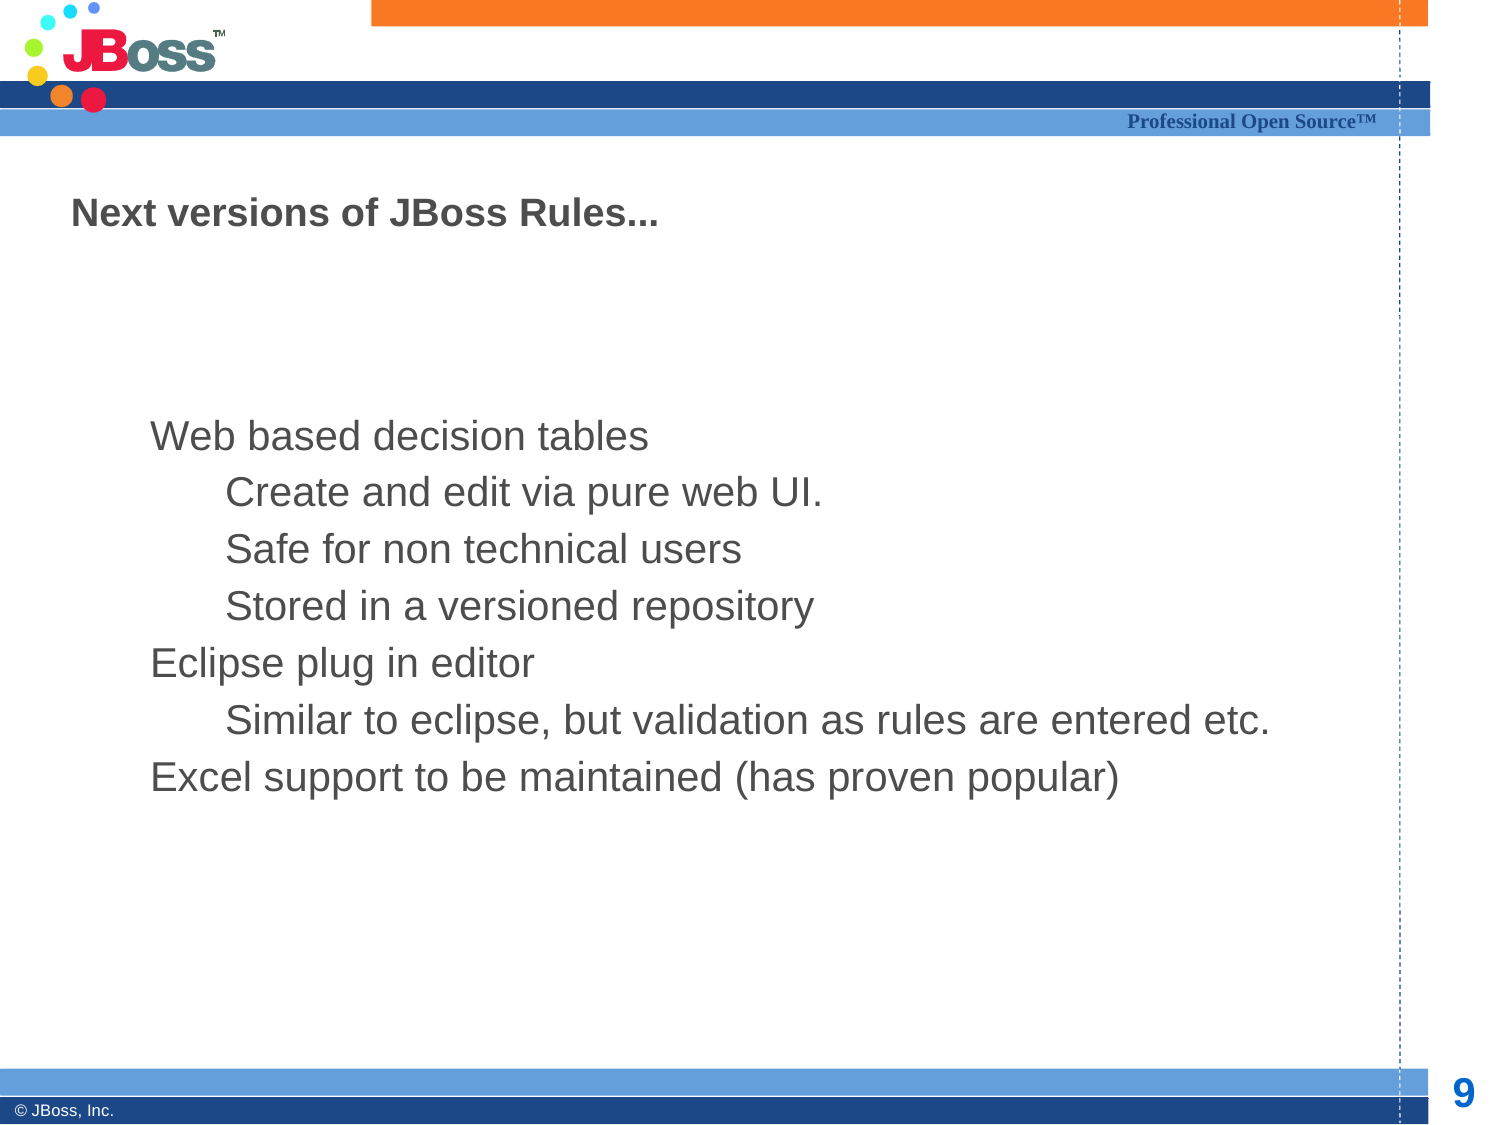

# Next versions of JBoss Rules...
Web based decision tables
Create and edit via pure web UI.
Safe for non technical users
Stored in a versioned repository
Eclipse plug in editor
Similar to eclipse, but validation as rules are entered etc.
Excel support to be maintained (has proven popular)